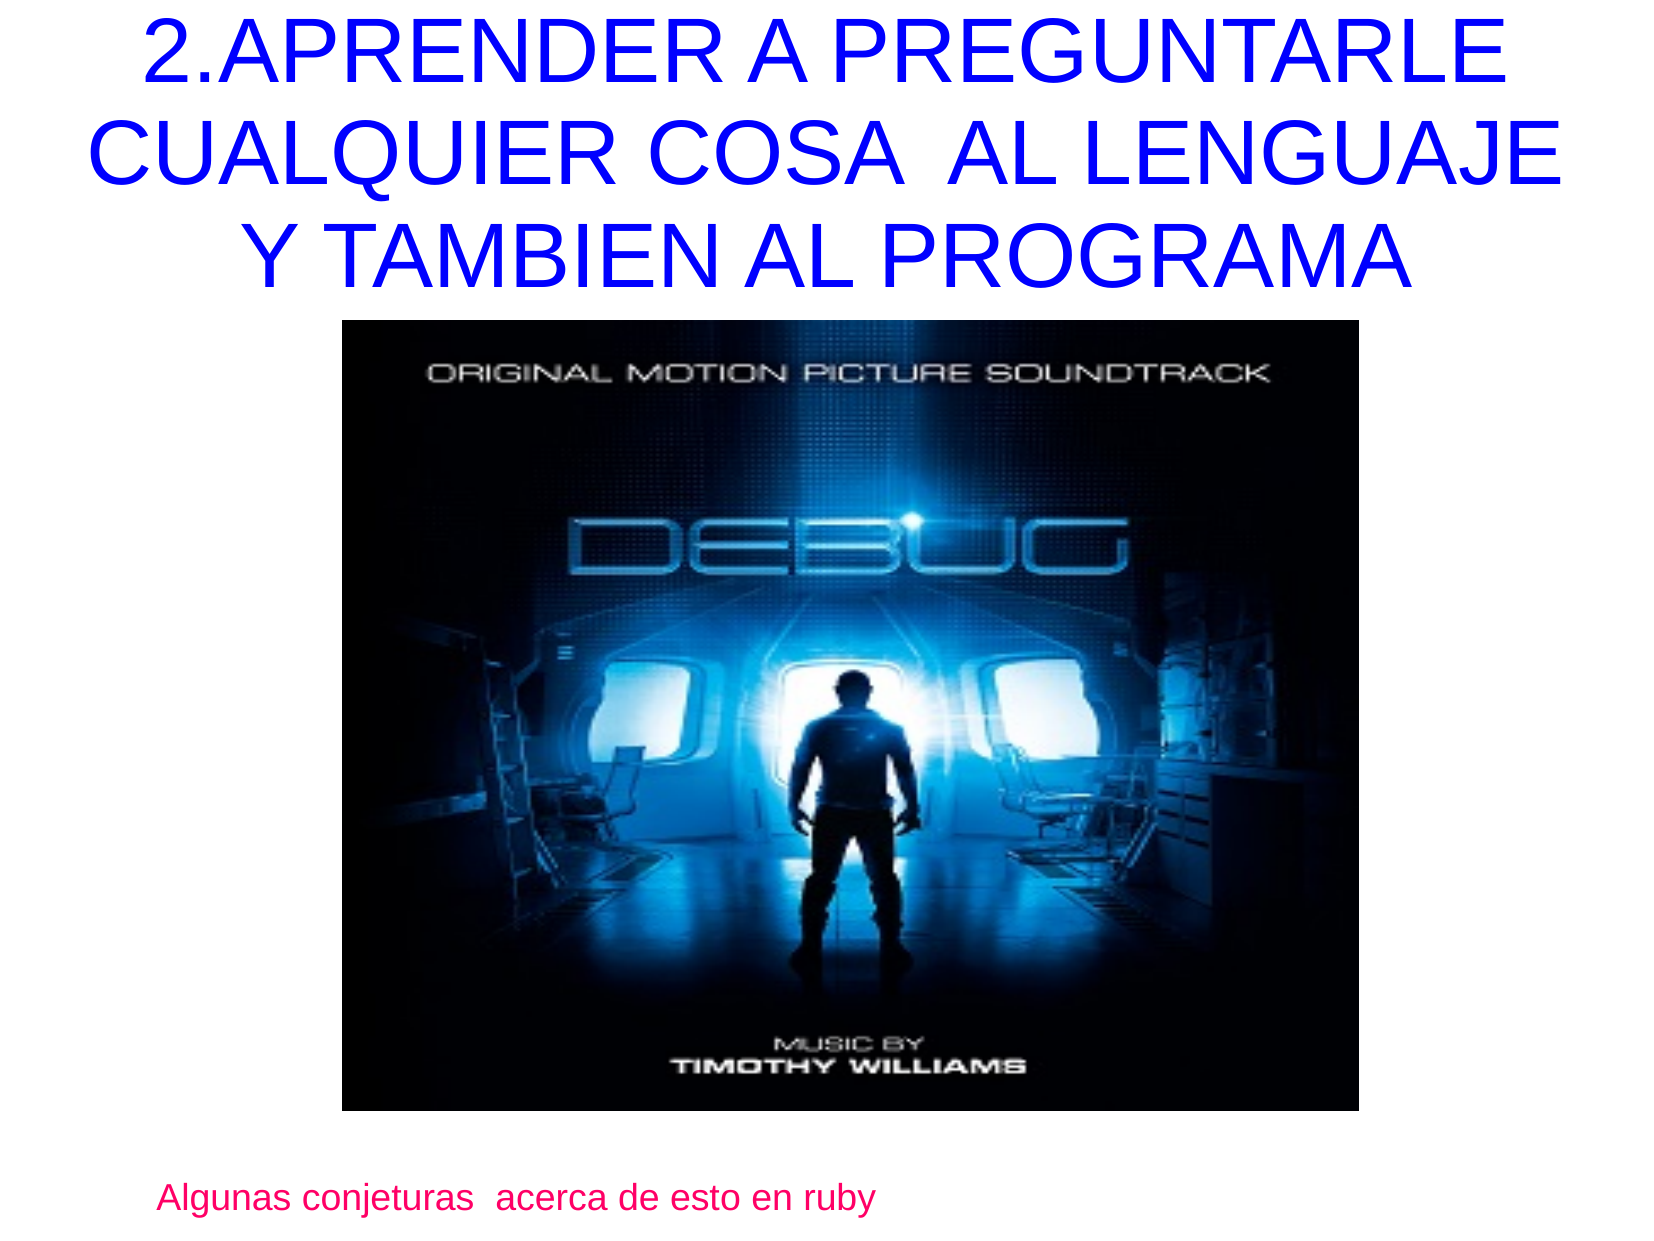

# 2.APRENDER A PREGUNTARLE CUALQUIER COSA AL LENGUAJE Y TAMBIEN AL PROGRAMA
Algunas conjeturas acerca de esto en ruby